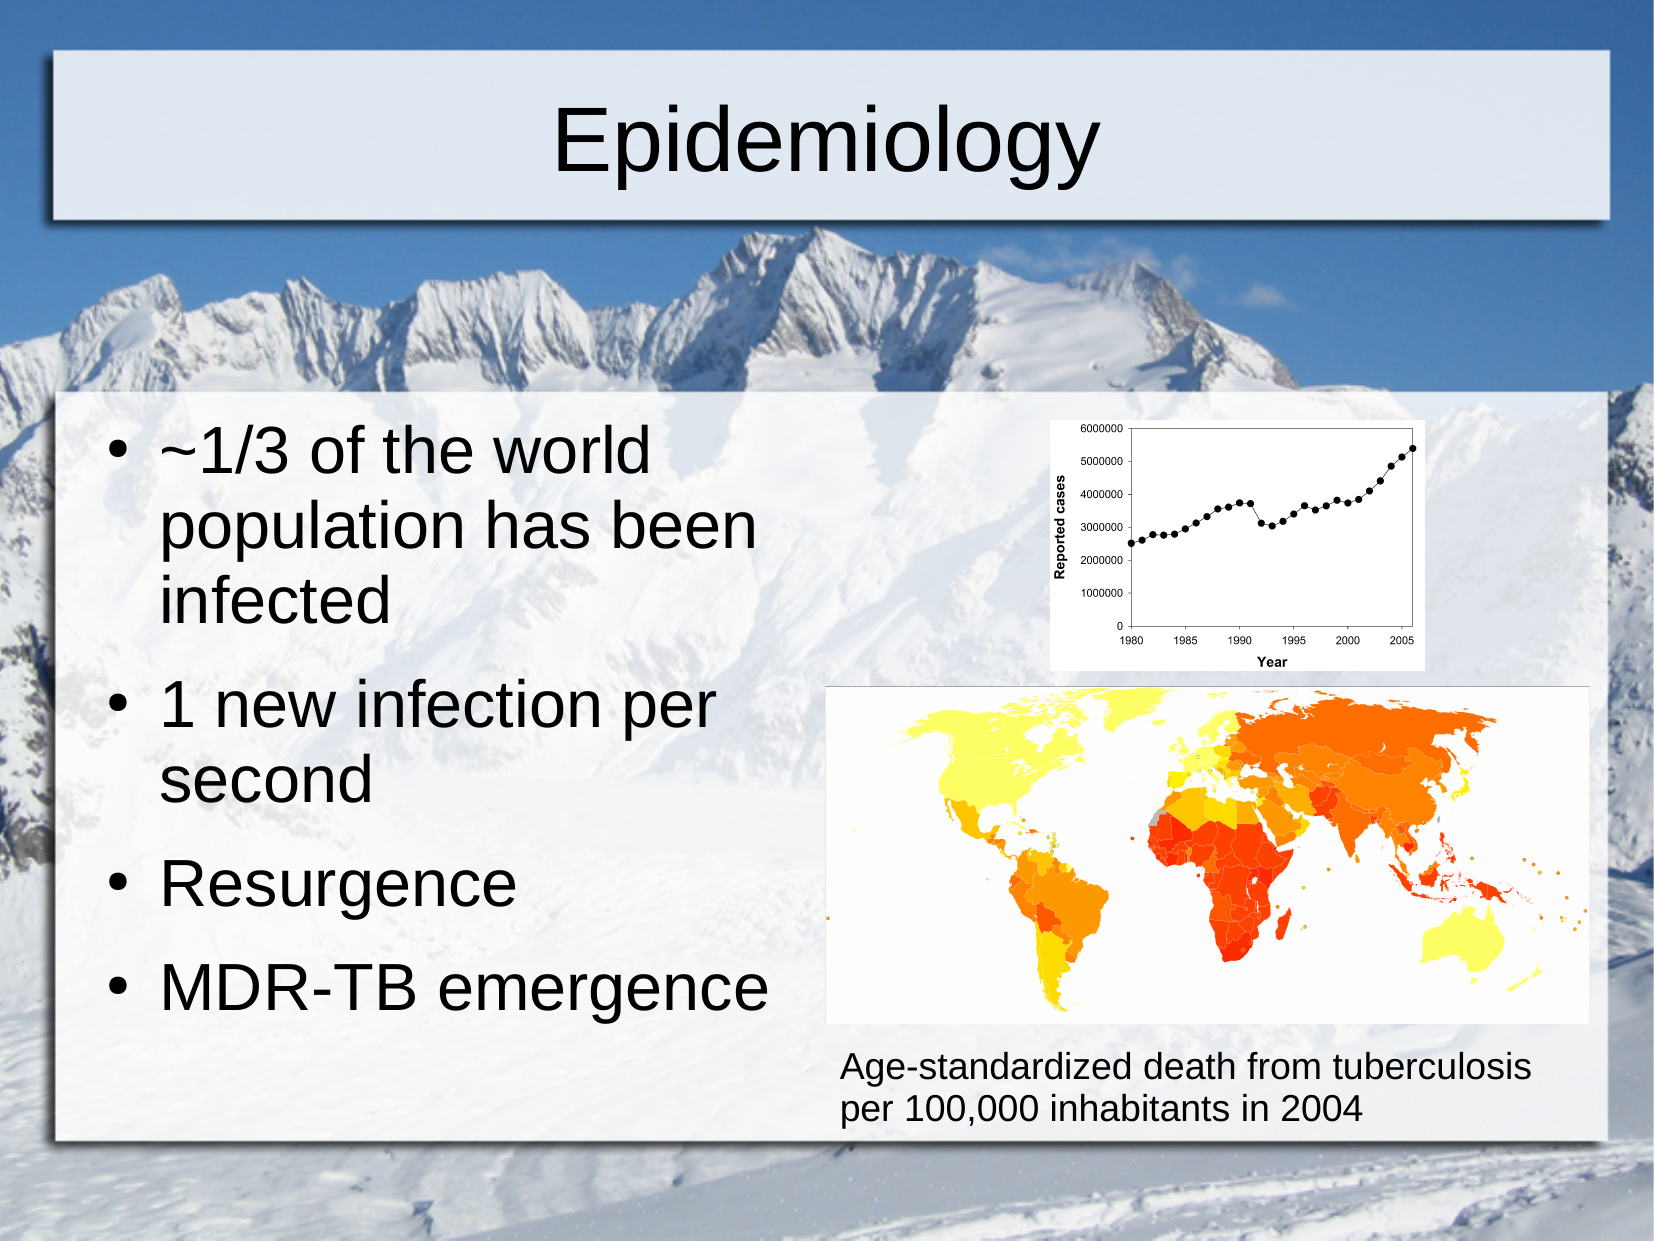

# Epidemiology
~1/3 of the world population has been infected
1 new infection per second
Resurgence
MDR-TB emergence
Age-standardized death from tuberculosis per 100,000 inhabitants in 2004